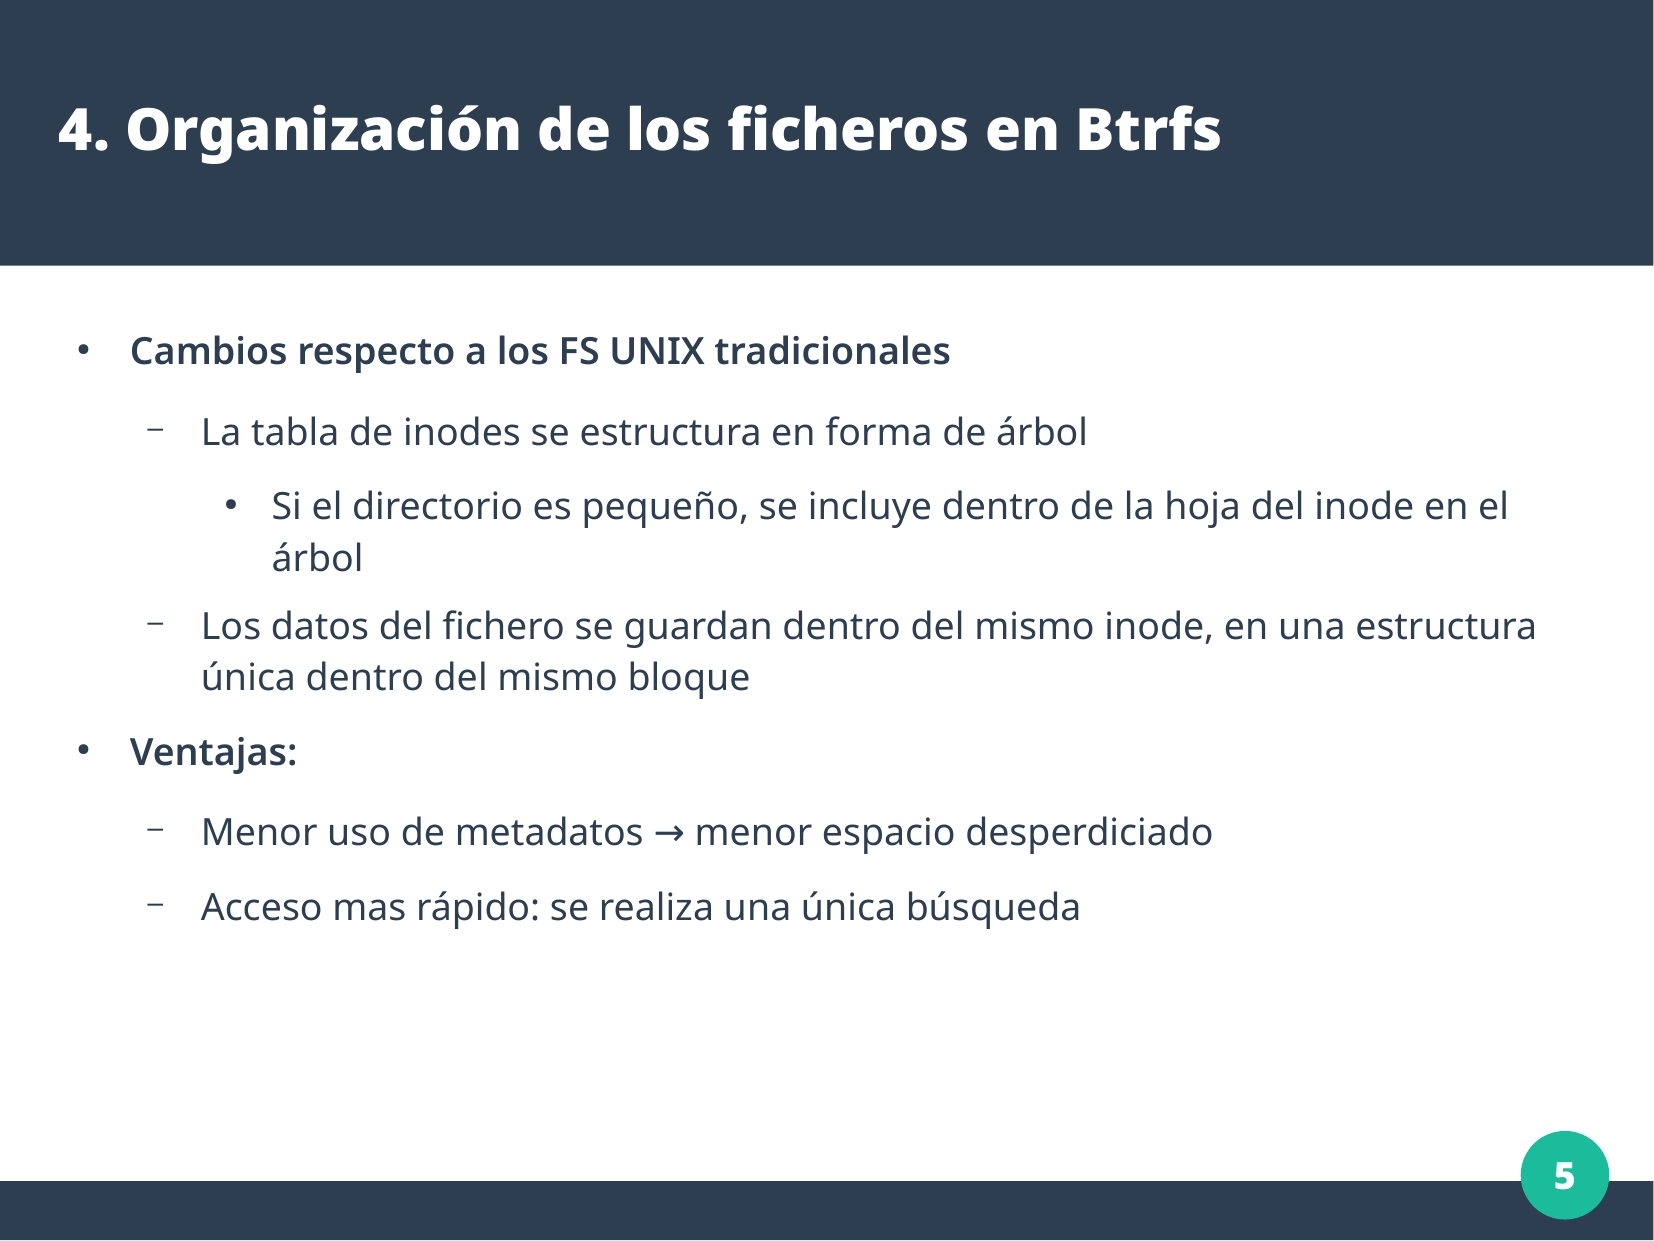

# 4. Organización de los ficheros en Btrfs
Cambios respecto a los FS UNIX tradicionales
La tabla de inodes se estructura en forma de árbol
Si el directorio es pequeño, se incluye dentro de la hoja del inode en el árbol
Los datos del fichero se guardan dentro del mismo inode, en una estructura única dentro del mismo bloque
Ventajas:
Menor uso de metadatos → menor espacio desperdiciado
Acceso mas rápido: se realiza una única búsqueda
5